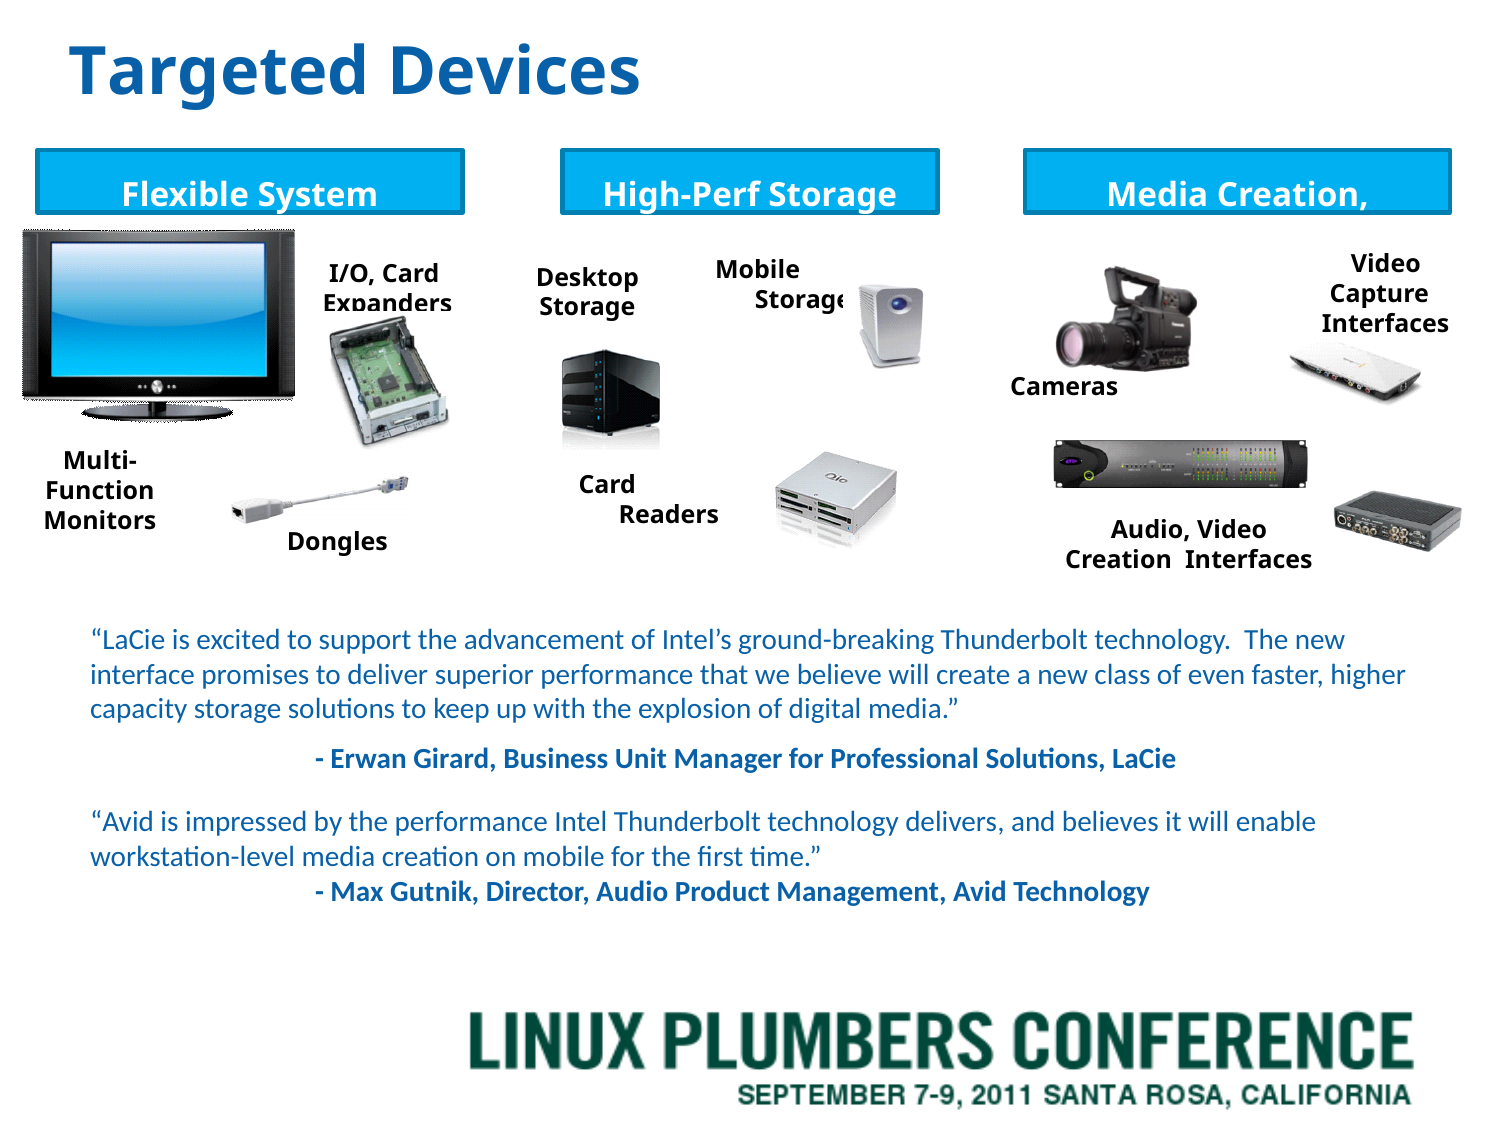

Targeted Devices
Flexible System Designs
High-Perf Storage
Media Creation, Transfer
Video Capture Interfaces
Mobile Storage
I/O, Card
Expanders
Desktop Storage
Cameras
Multi-Function Monitors
Card Readers
Audio, Video Creation Interfaces
Dongles
“LaCie is excited to support the advancement of Intel’s ground-breaking Thunderbolt technology. The new interface promises to deliver superior performance that we believe will create a new class of even faster, higher capacity storage solutions to keep up with the explosion of digital media.”
			- Erwan Girard, Business Unit Manager for Professional Solutions, LaCie
“Avid is impressed by the performance Intel Thunderbolt technology delivers, and believes it will enable workstation-level media creation on mobile for the first time.”
			- Max Gutnik, Director, Audio Product Management, Avid Technology